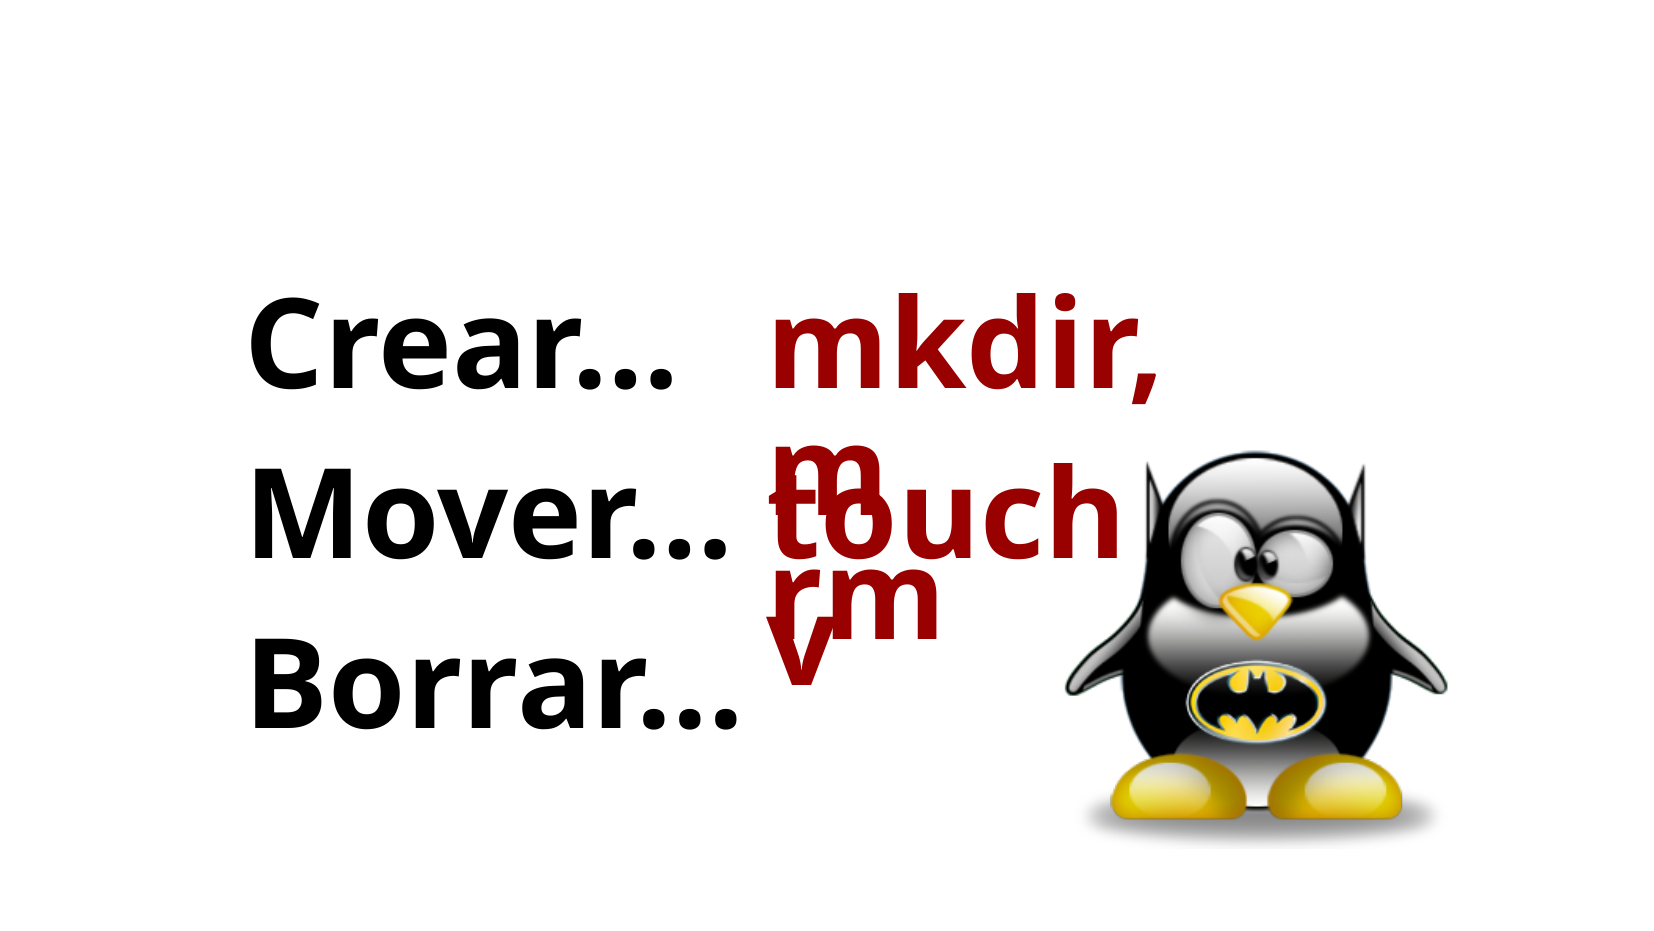

Crear…
Mover…
Borrar...
mkdir, touch
mv
rm